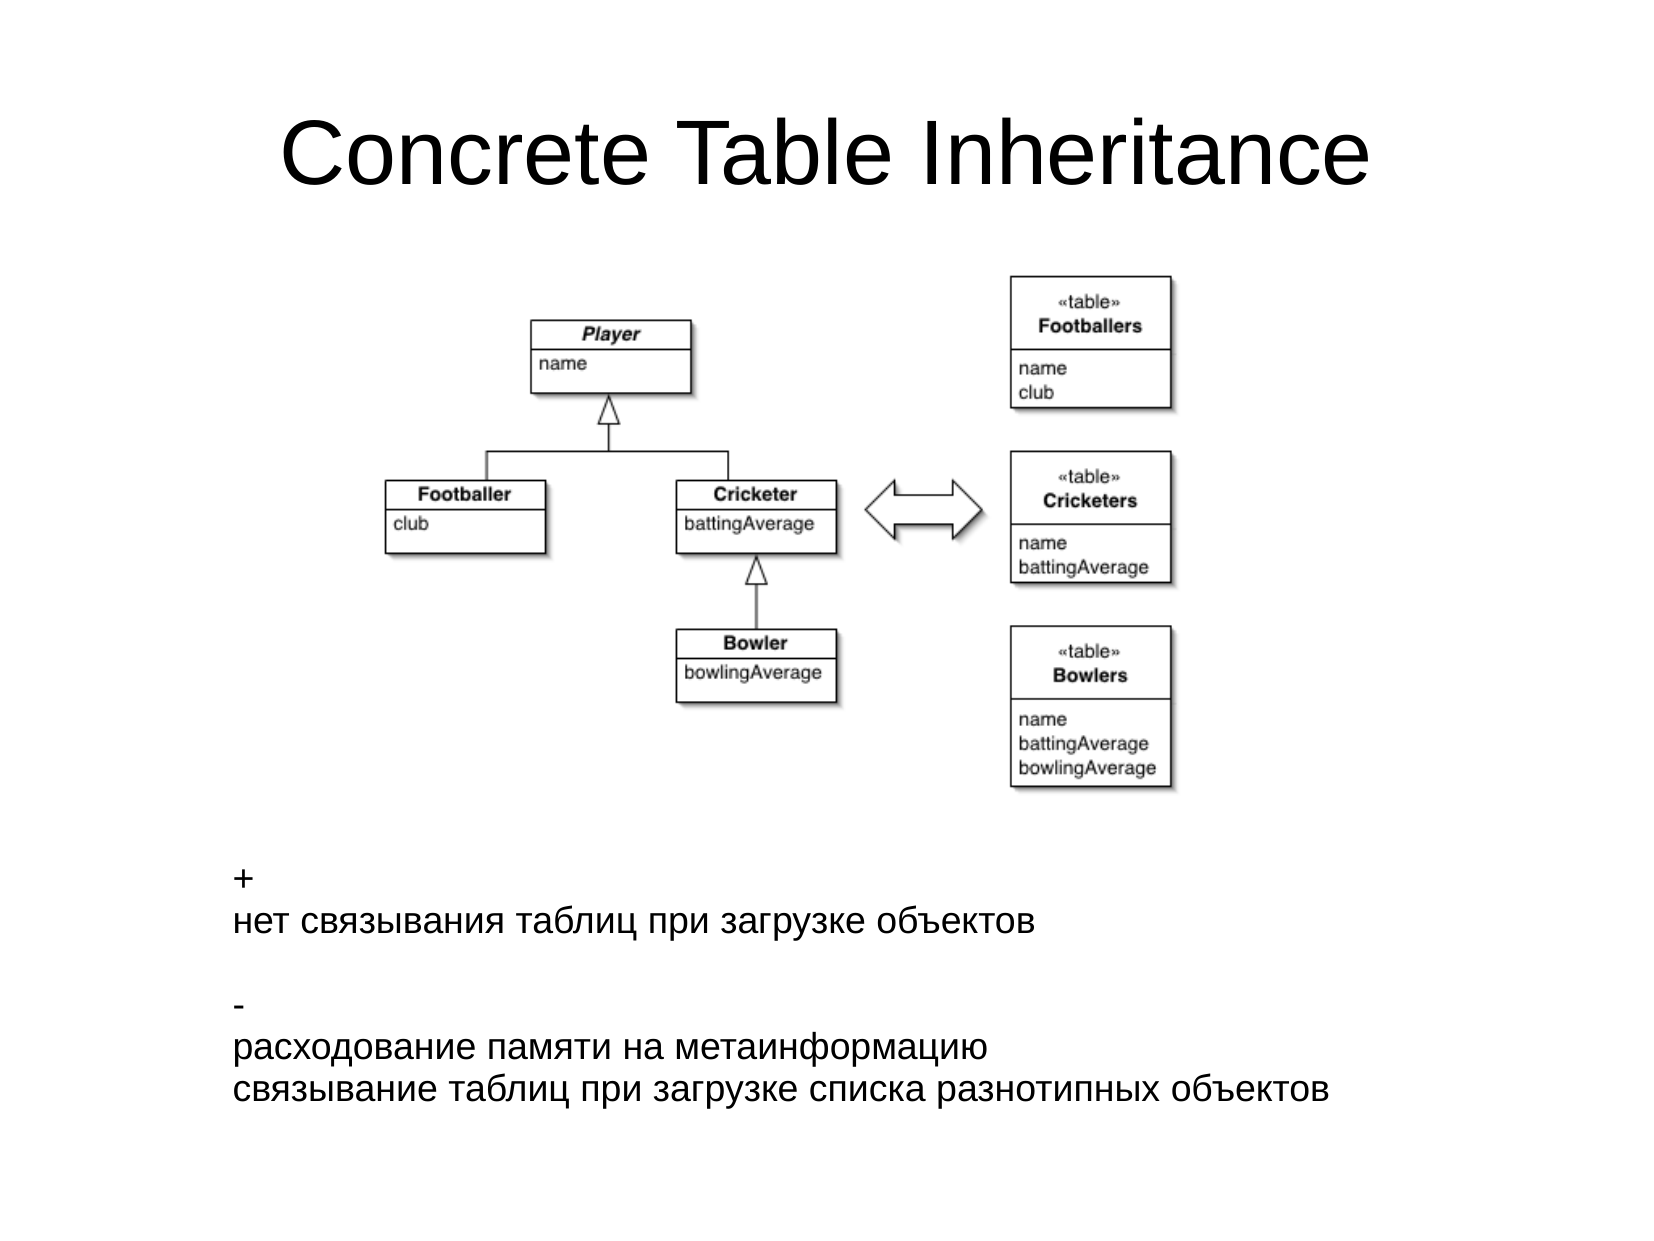

# Concrete Table Inheritance
+
нет связывания таблиц при загрузке объектов
-
расходование памяти на метаинформацию
связывание таблиц при загрузке списка разнотипных объектов